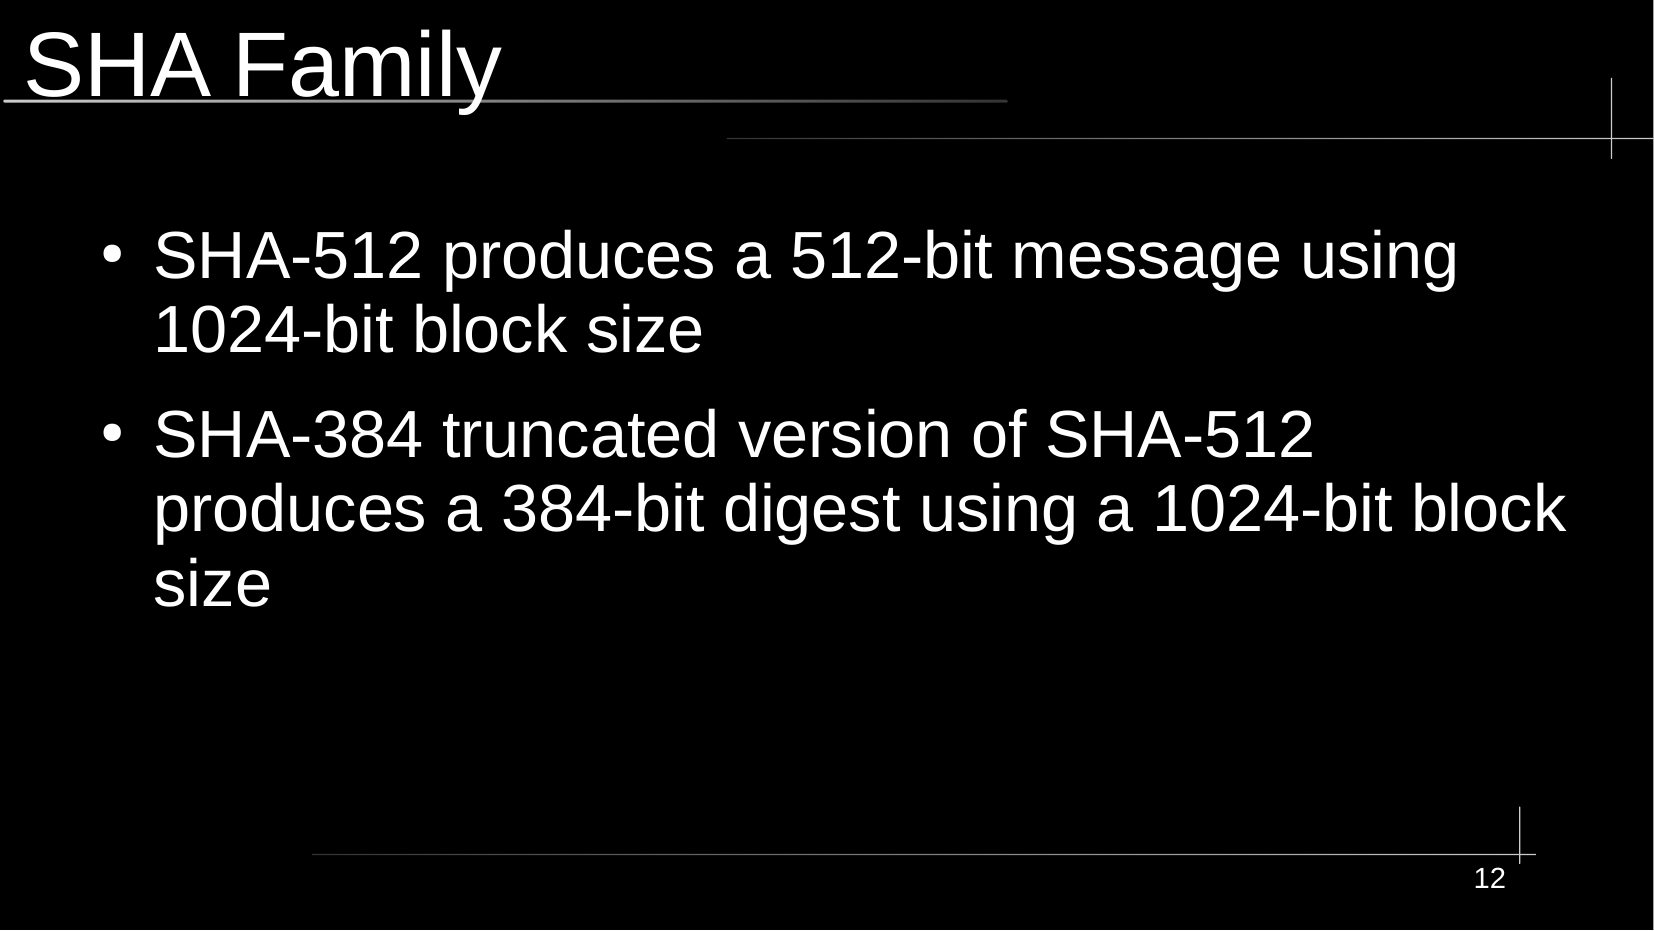

# SHA Family
SHA-512 produces a 512-bit message using 1024-bit block size
SHA-384 truncated version of SHA-512 produces a 384-bit digest using a 1024-bit block size
12